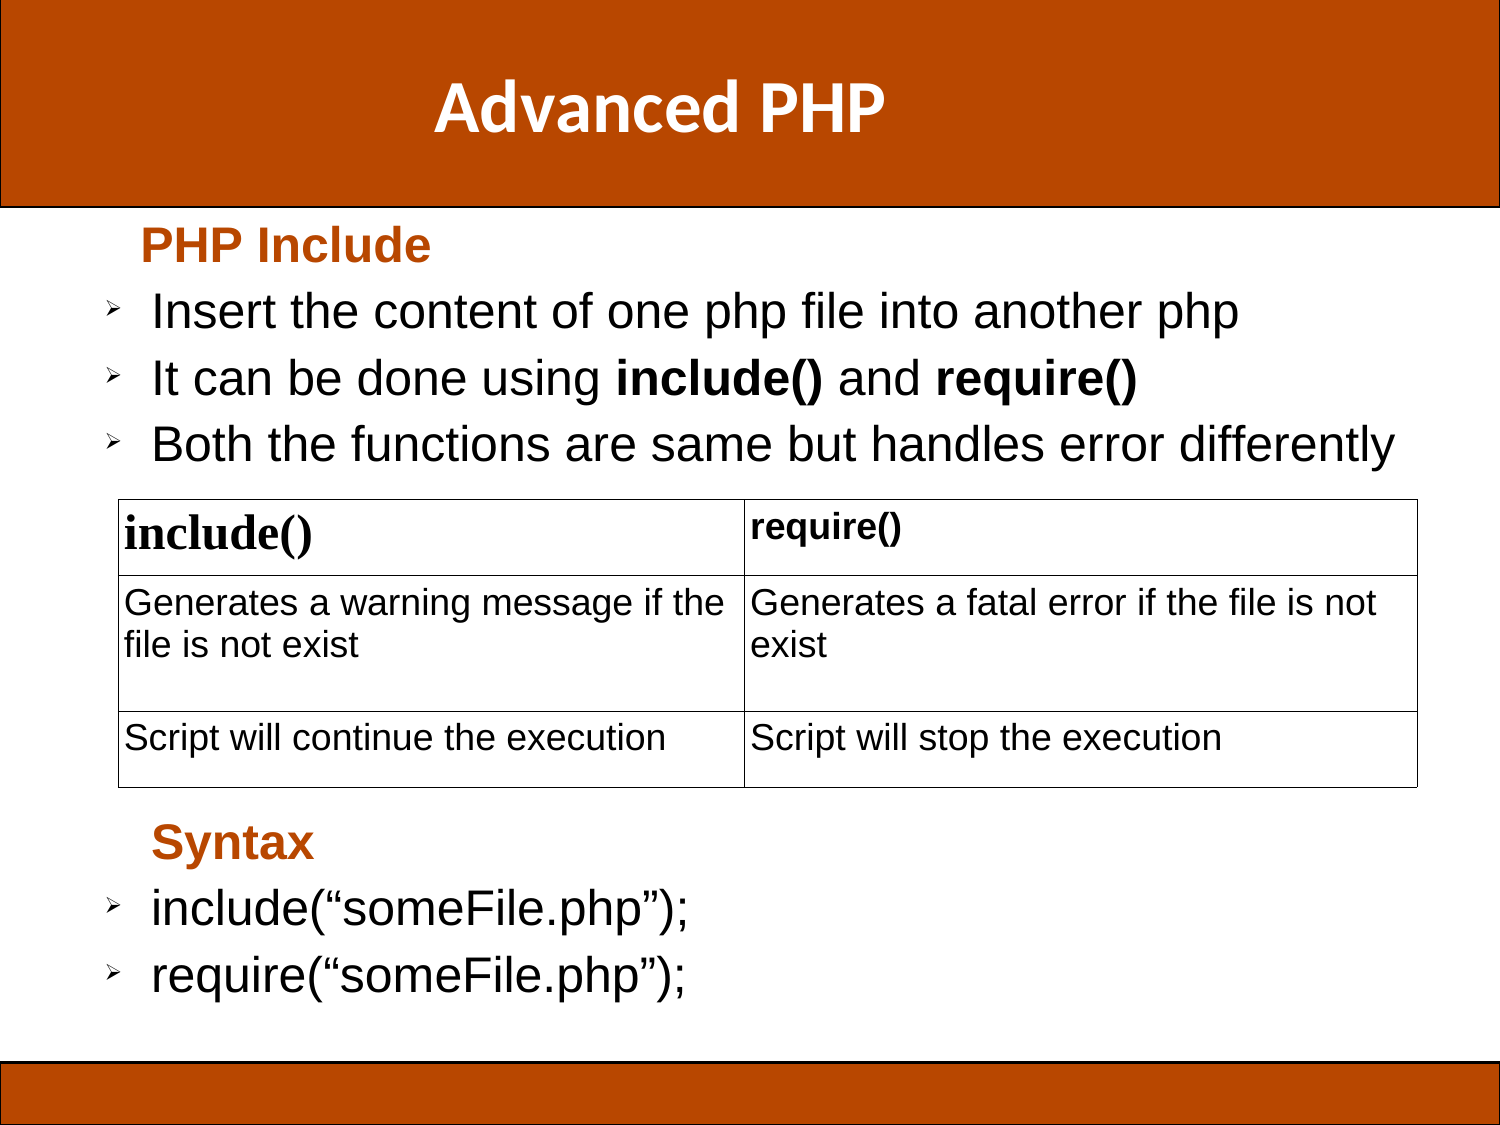

Advanced PHP
# PHP Include
Insert the content of one php file into another php
It can be done using include() and require()
Both the functions are same but handles error differently
Syntax
include(“someFile.php”);
require(“someFile.php”);
| include() | require() |
| --- | --- |
| Generates a warning message if the file is not exist | Generates a fatal error if the file is not exist |
| Script will continue the execution | Script will stop the execution |